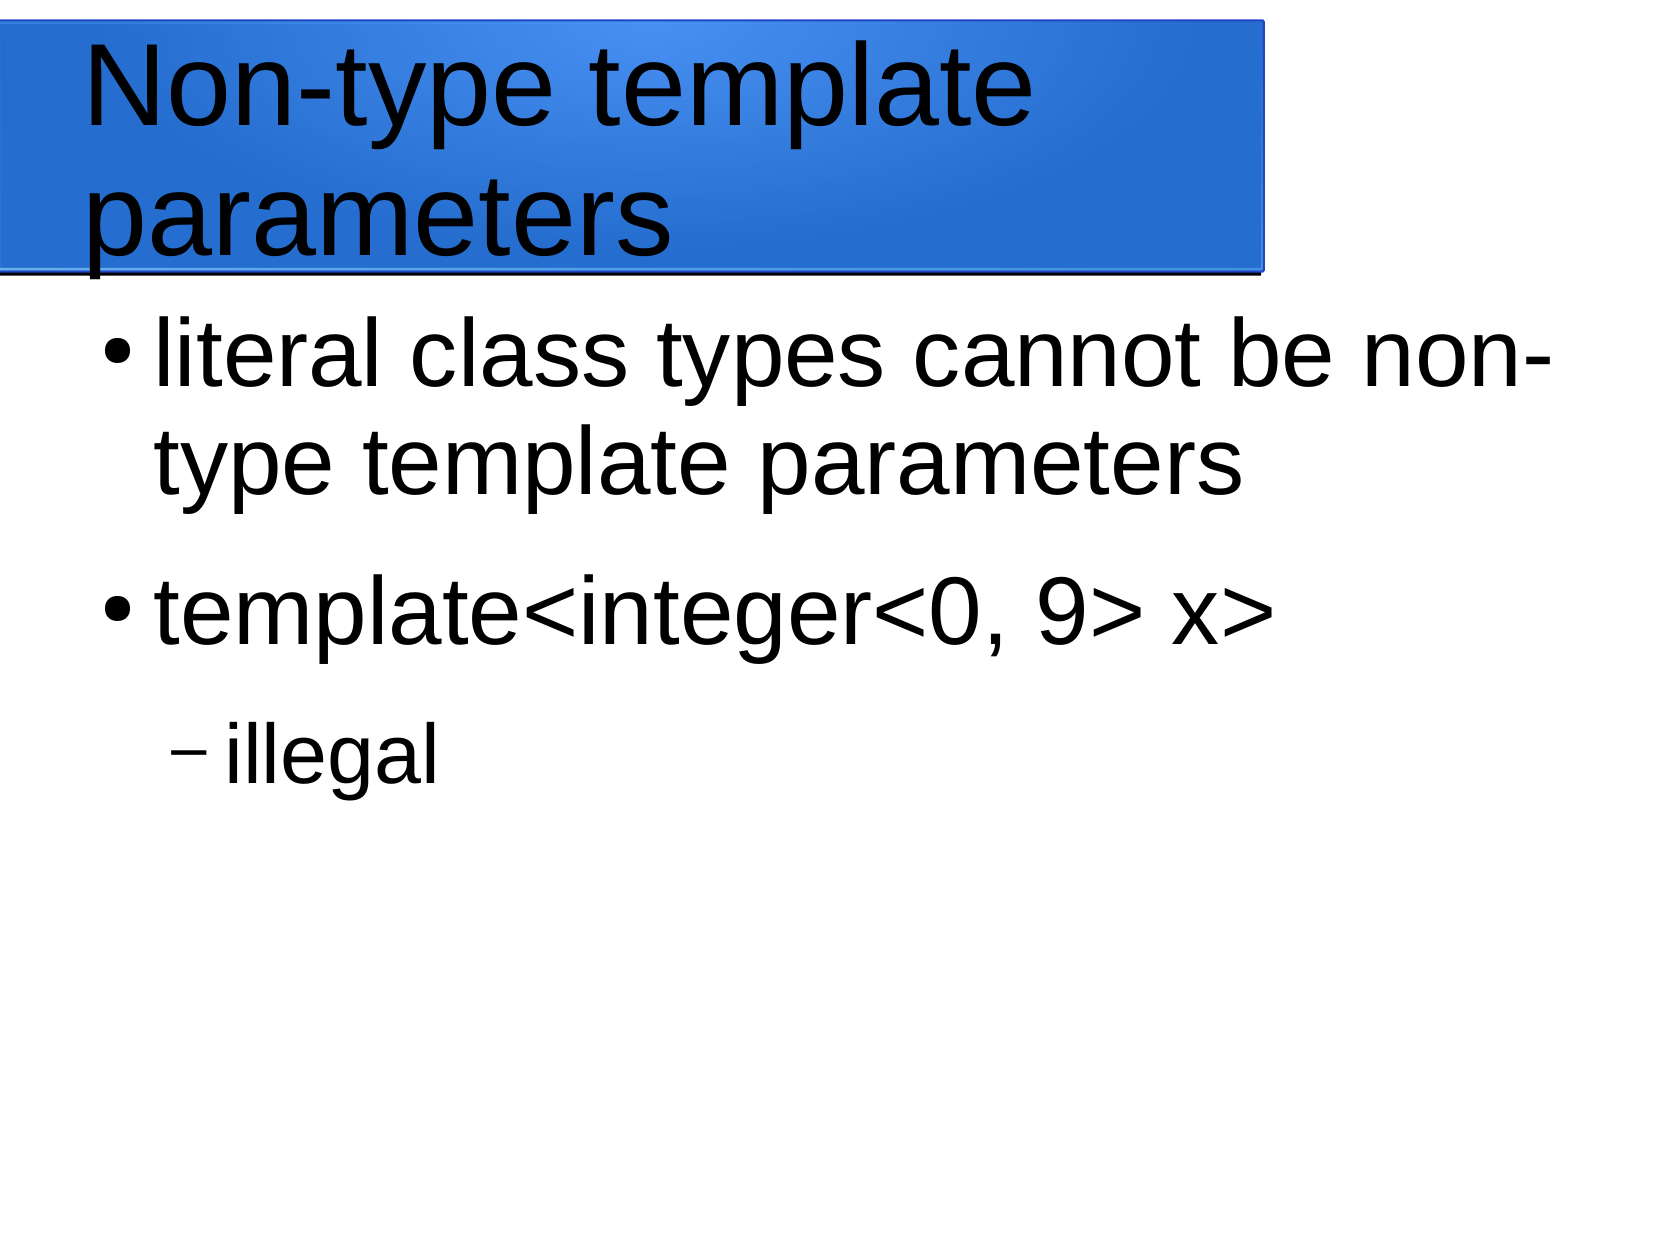

# Non-type template parameters
literal class types cannot be non-type template parameters
template<integer<0, 9> x>
illegal